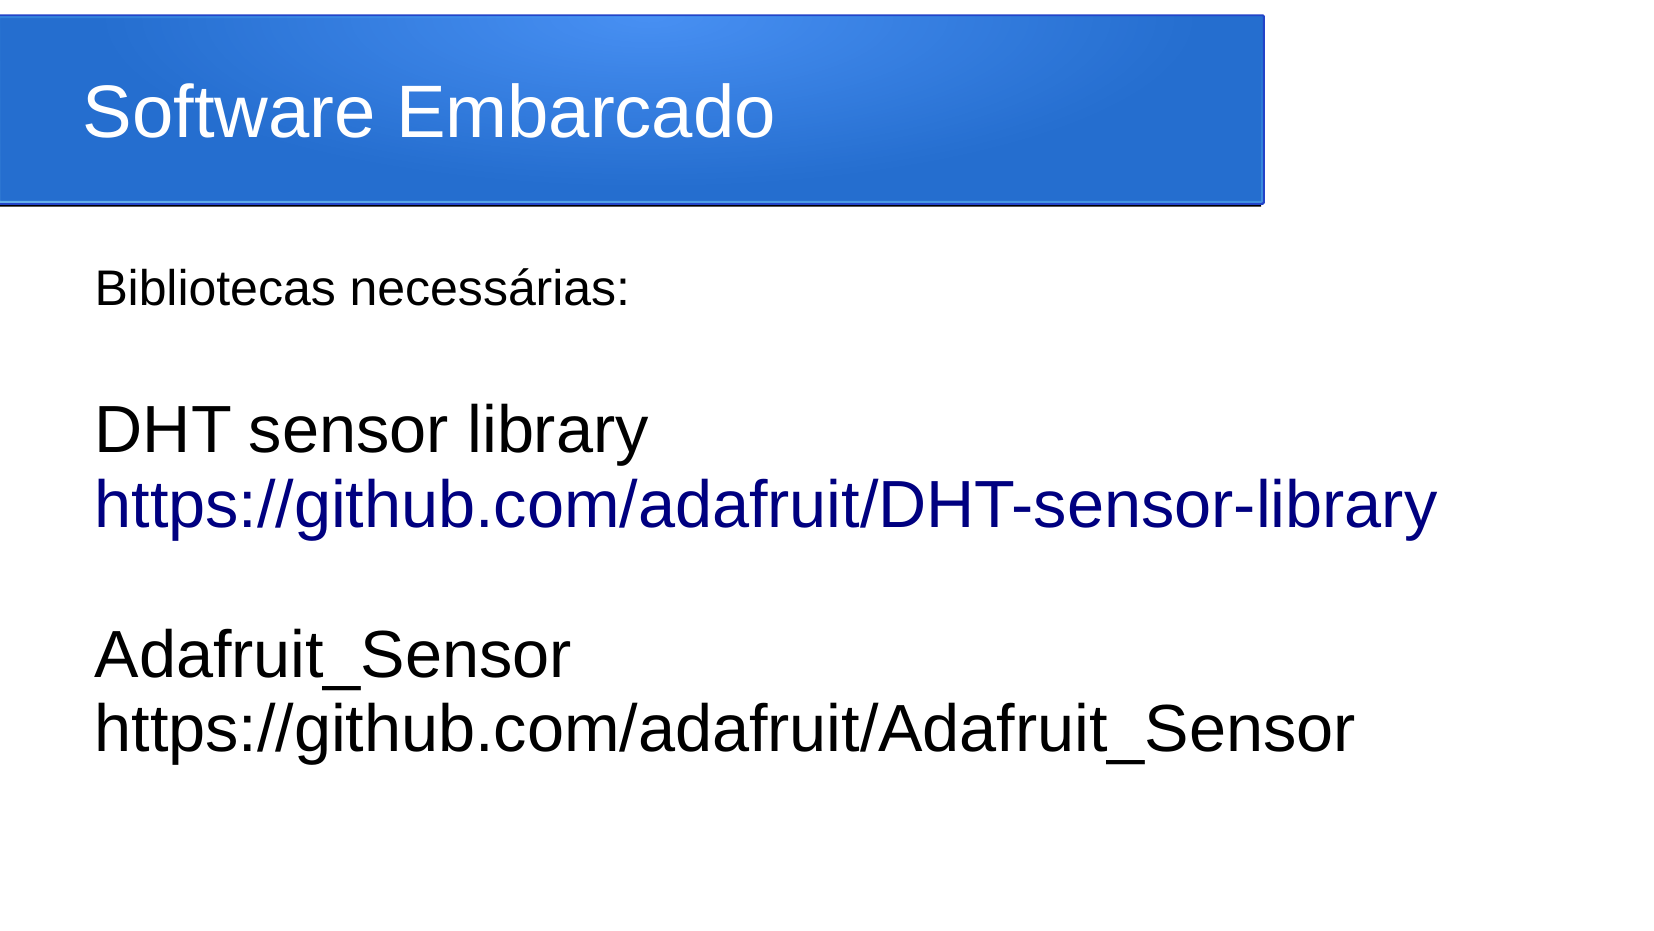

# Software Embarcado
Bibliotecas necessárias:
DHT sensor library
https://github.com/adafruit/DHT-sensor-library
Adafruit_Sensor
https://github.com/adafruit/Adafruit_Sensor